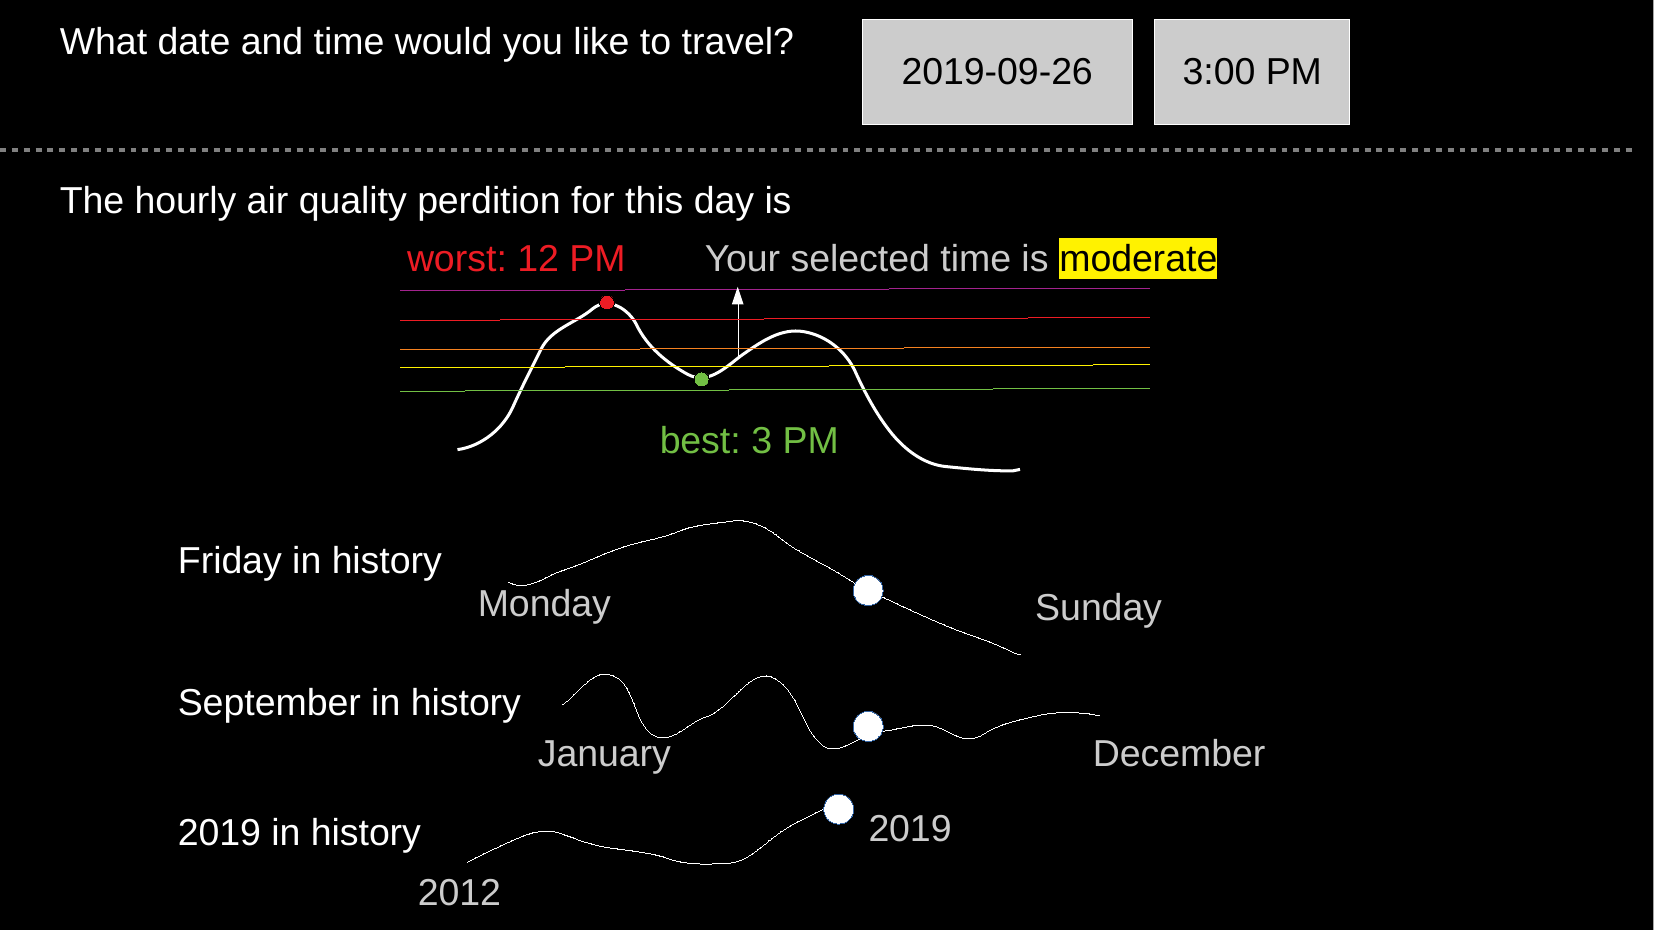

What date and time would you like to travel?
2019-09-26
3:00 PM
The hourly air quality perdition for this day is
worst: 12 PM
Your selected time is moderate
best: 3 PM
Friday in history
Monday
Sunday
September in history
January
December
2019
2019 in history
2012